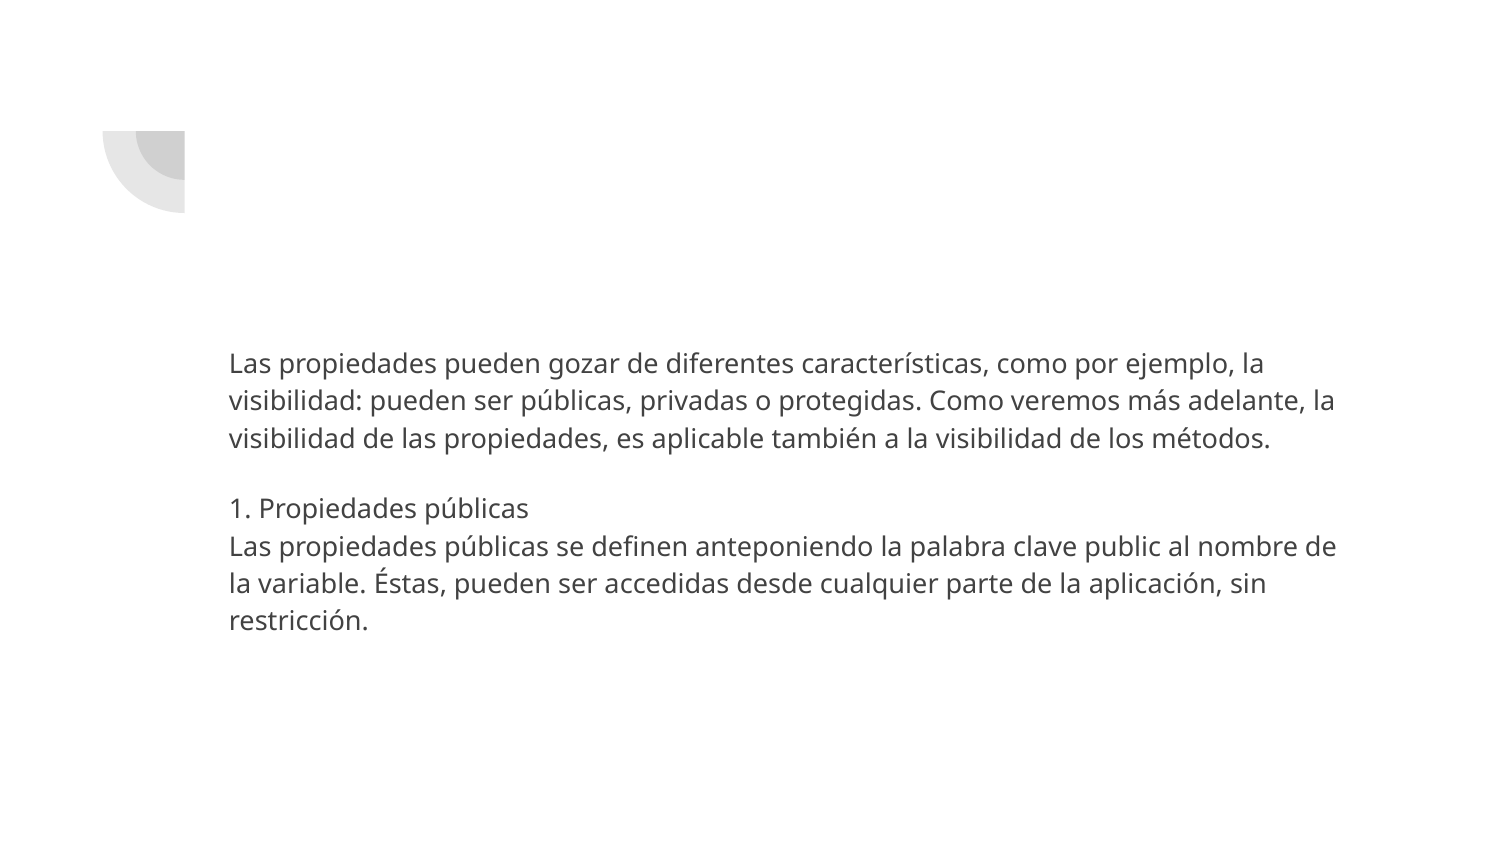

#
Las propiedades pueden gozar de diferentes características, como por ejemplo, la visibilidad: pueden ser públicas, privadas o protegidas. Como veremos más adelante, la visibilidad de las propiedades, es aplicable también a la visibilidad de los métodos.
1. Propiedades públicas
Las propiedades públicas se definen anteponiendo la palabra clave public al nombre de la variable. Éstas, pueden ser accedidas desde cualquier parte de la aplicación, sin restricción.